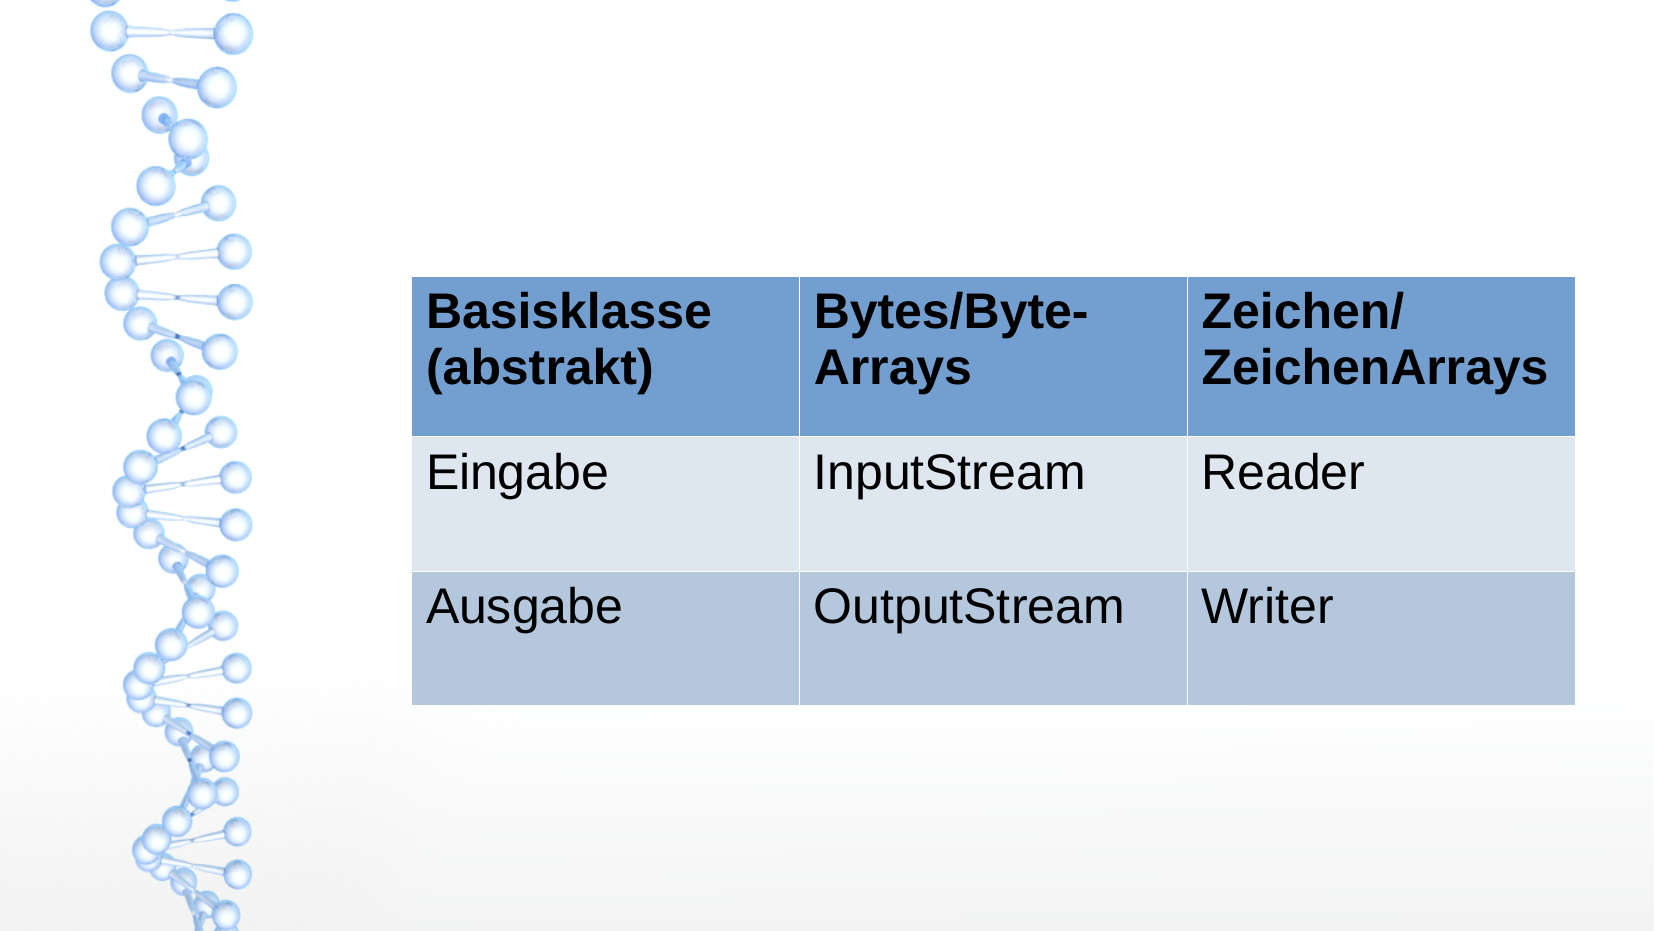

| Basisklasse (abstrakt) | Bytes/Byte-Arrays | Zeichen/ZeichenArrays |
| --- | --- | --- |
| Eingabe | InputStream | Reader |
| Ausgabe | OutputStream | Writer |